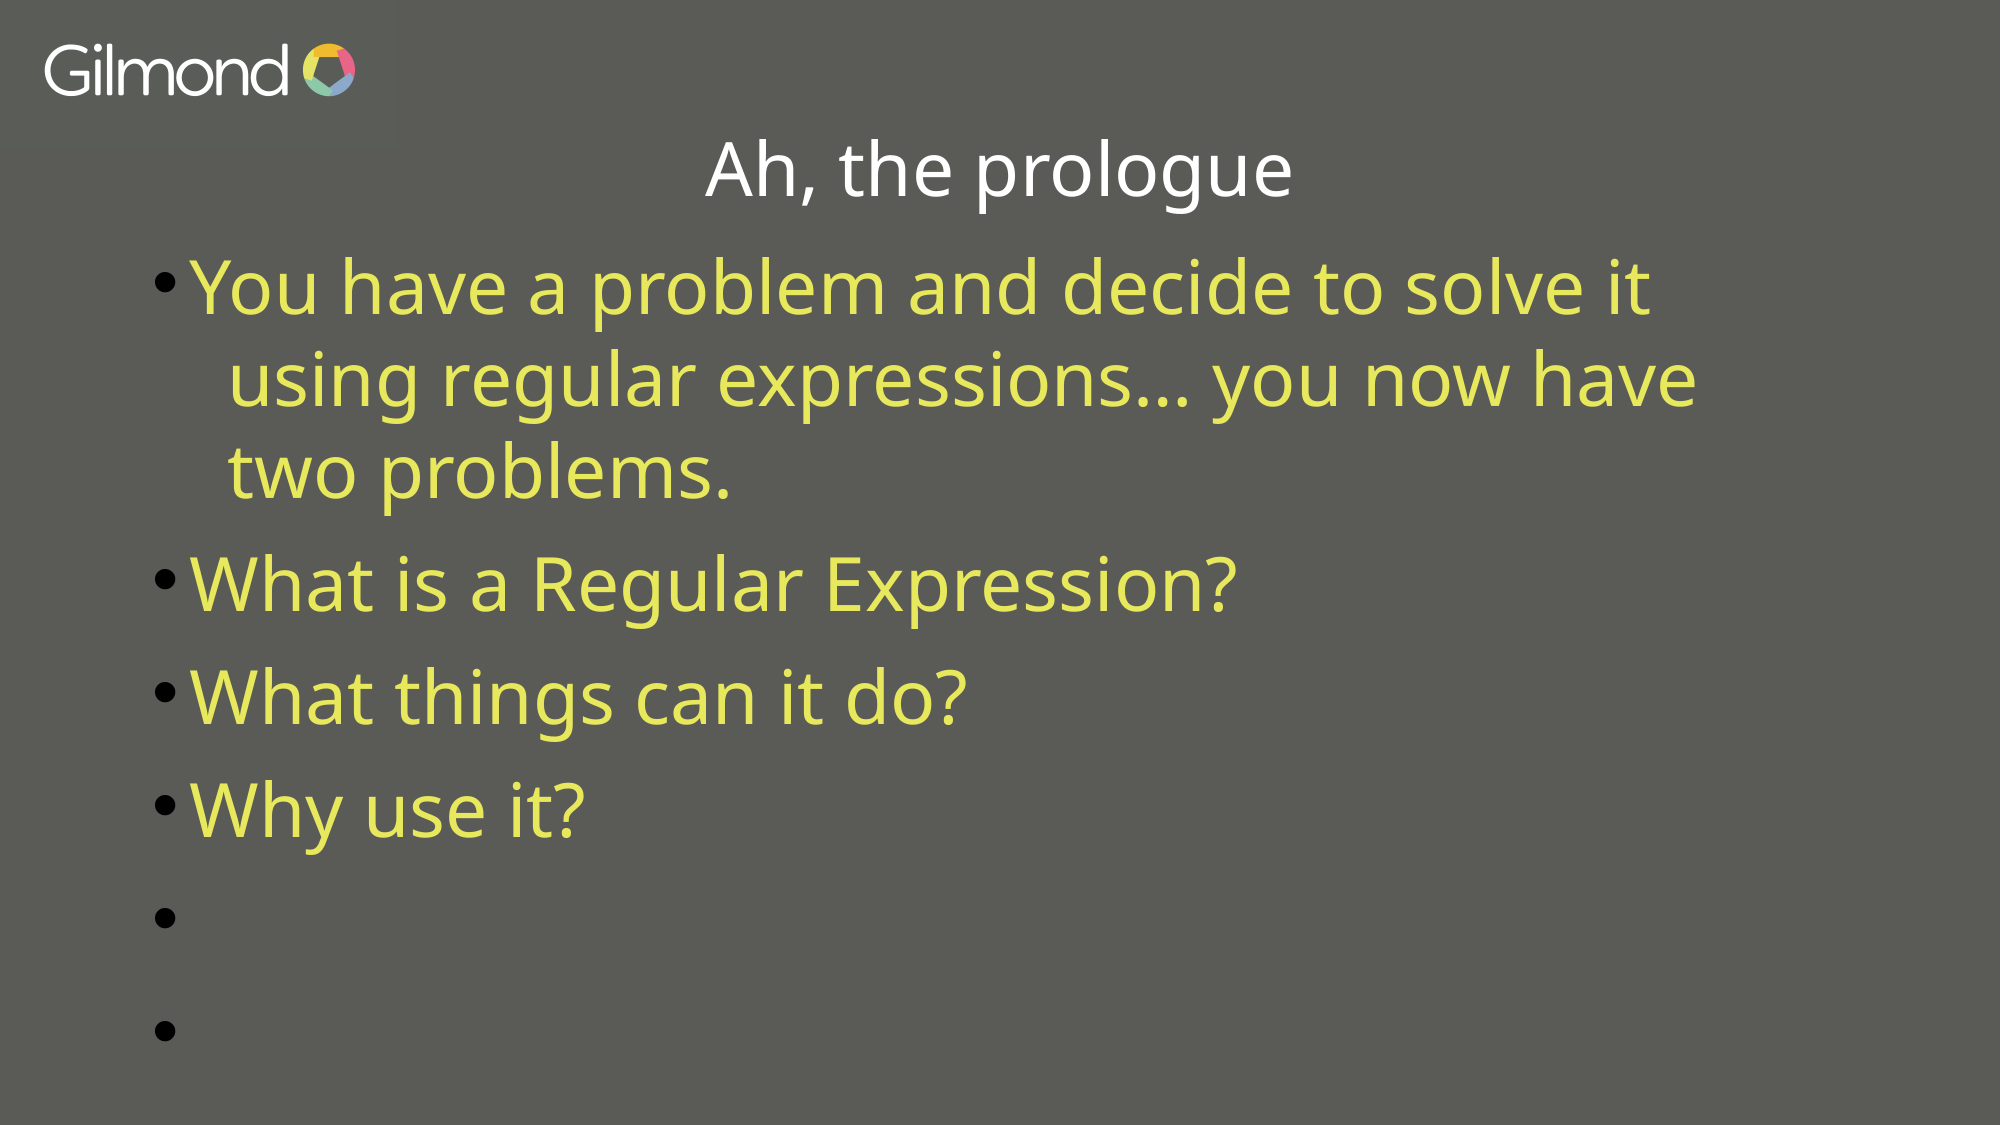

# Ah, the prologue
You have a problem and decide to solve it using regular expressions… you now have two problems.
What is a Regular Expression?
What things can it do?
Why use it?